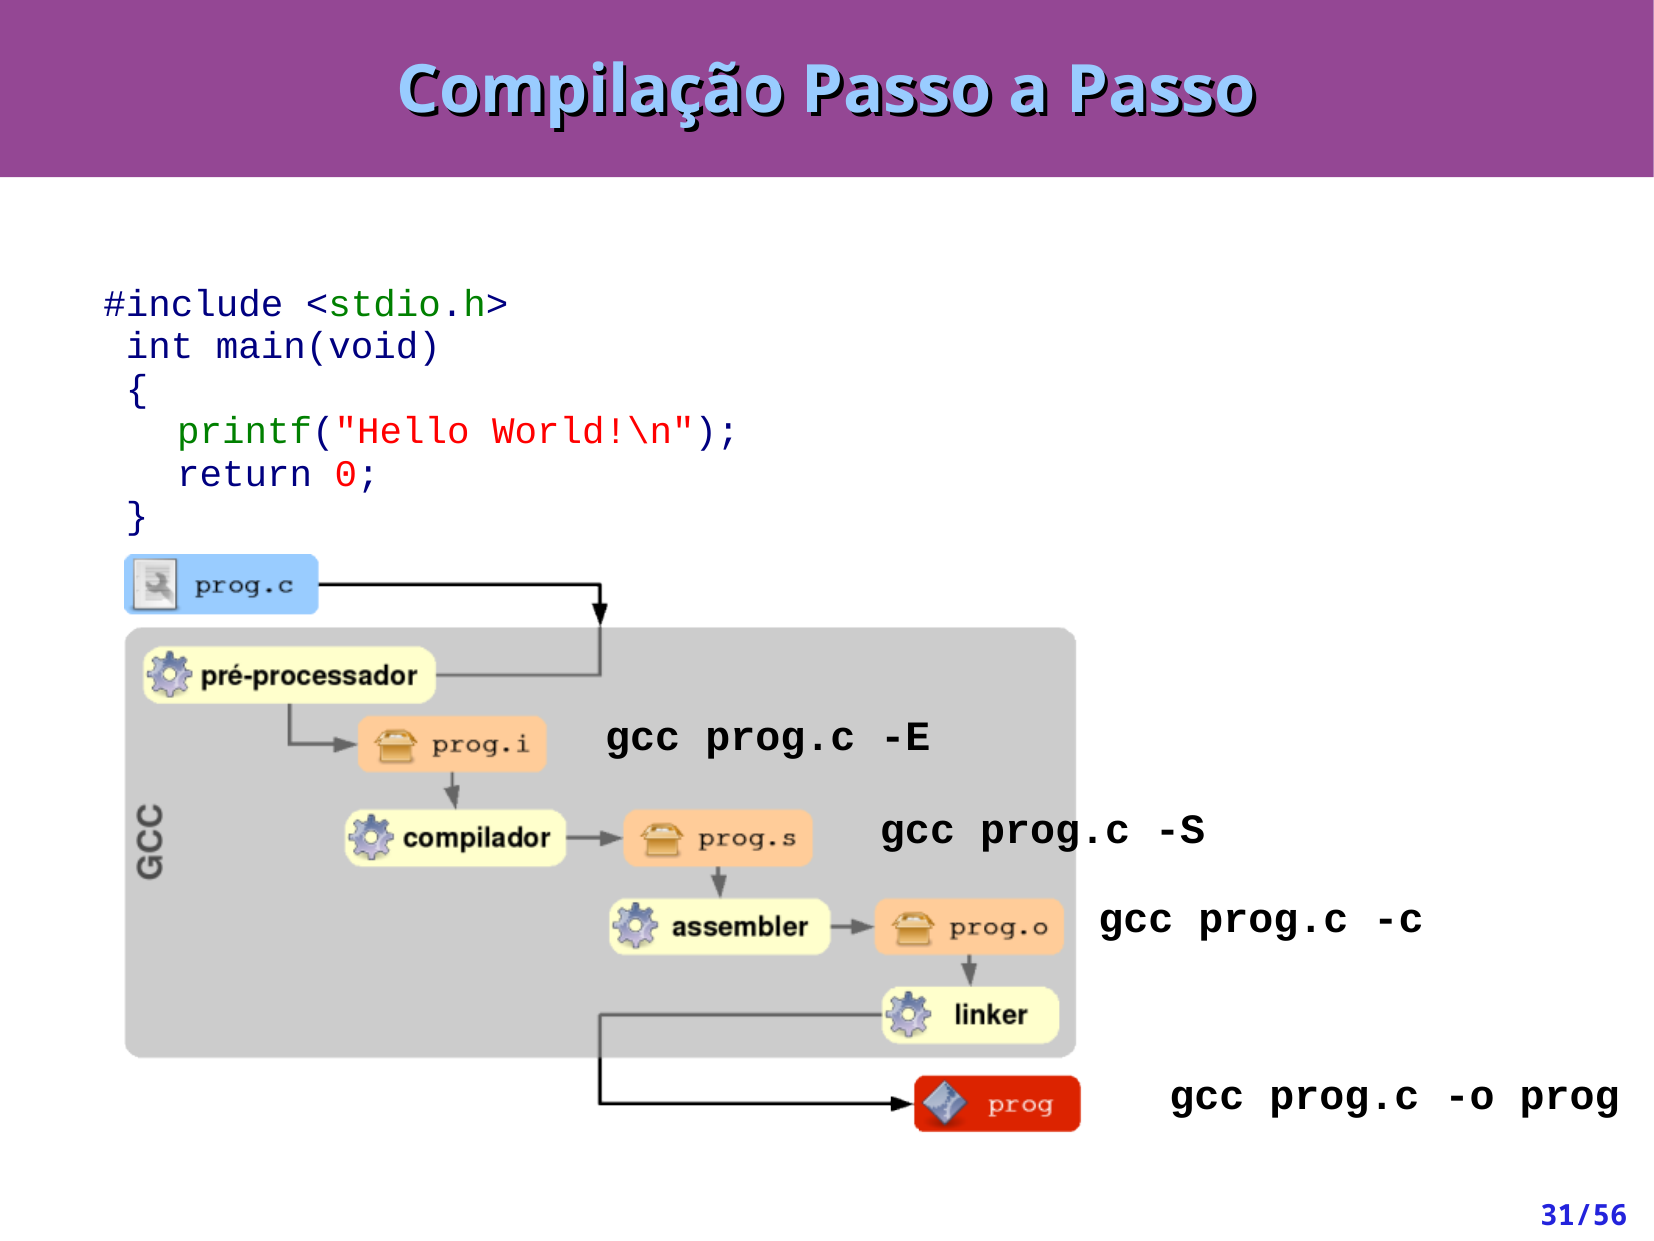

# Compilação Passo a Passo
#include <stdio.h>
 int main(void)
 {
 	printf("Hello World!\n");
	return 0;
 }
gcc prog.c -E
gcc prog.c -S
gcc prog.c -c
gcc prog.c -o prog
31